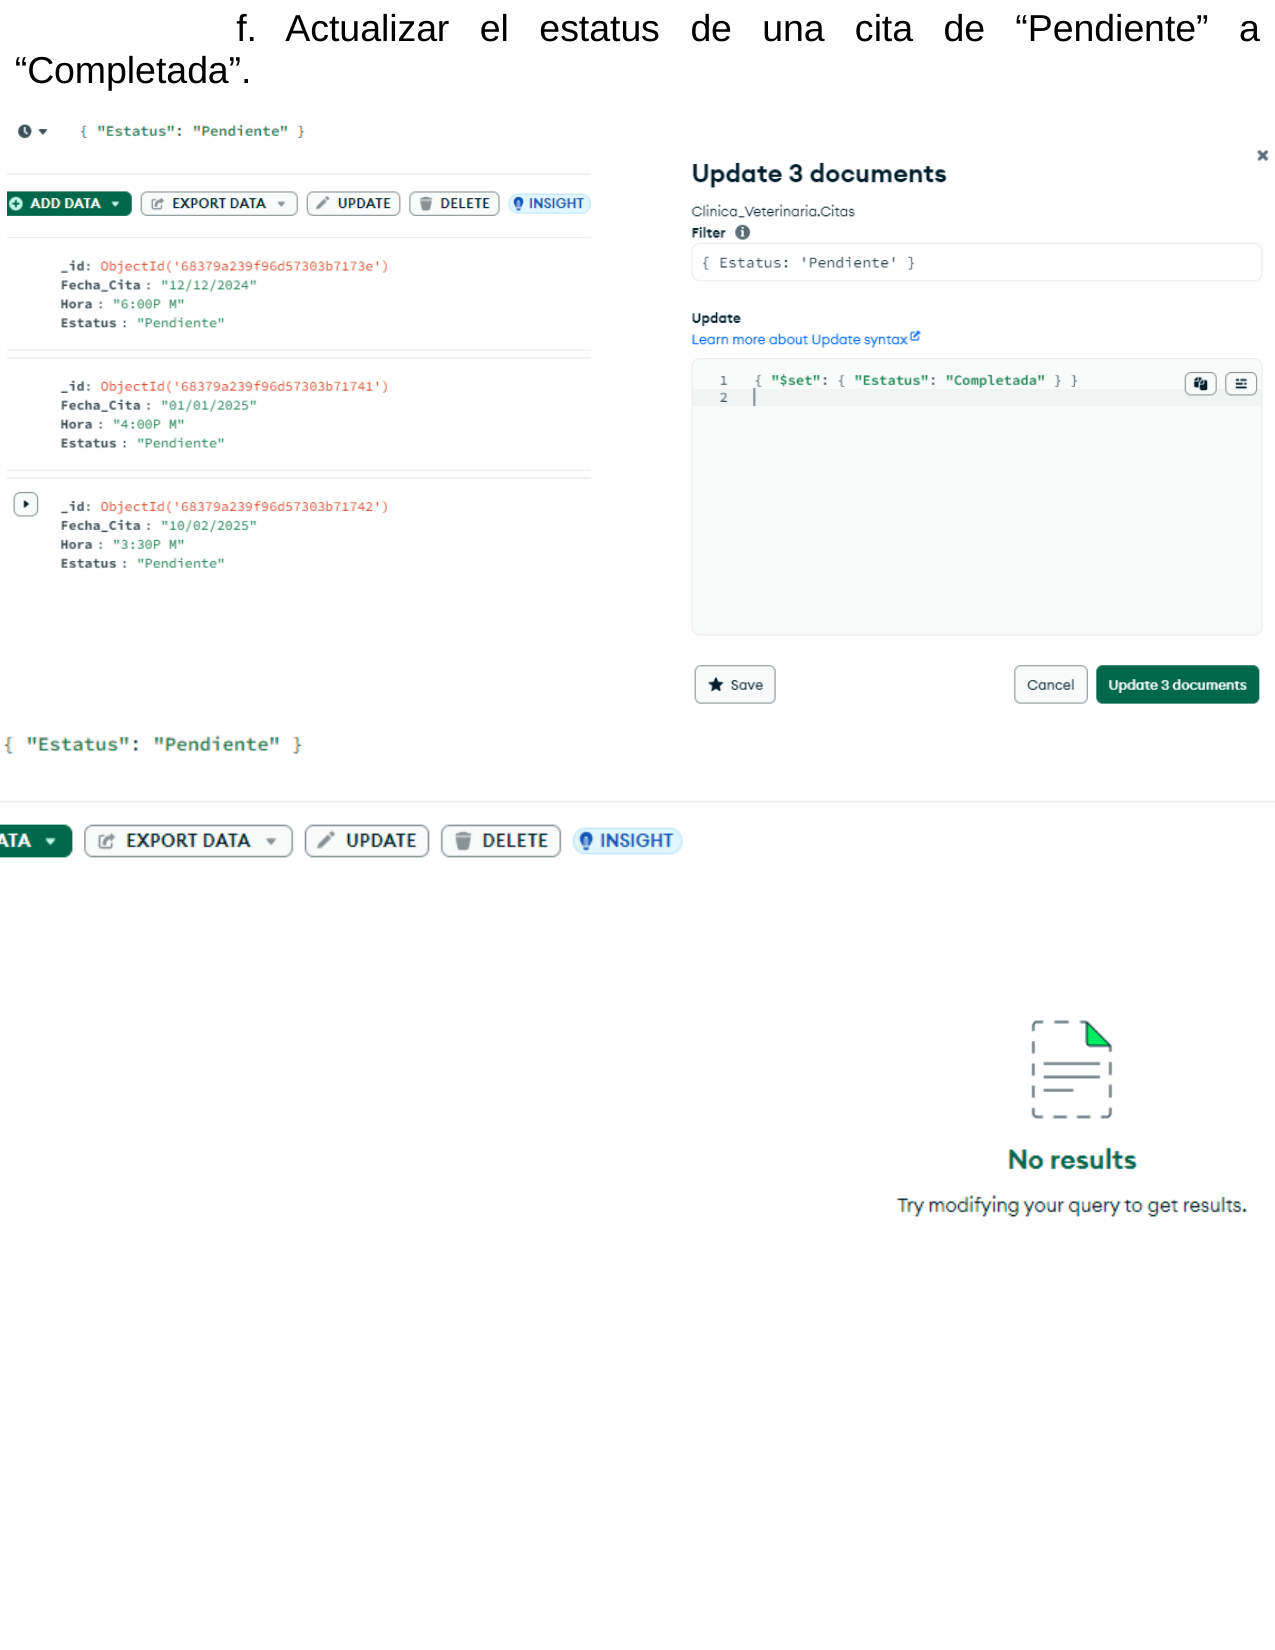

f. Actualizar el estatus de una cita de “Pendiente” a “Completada”.